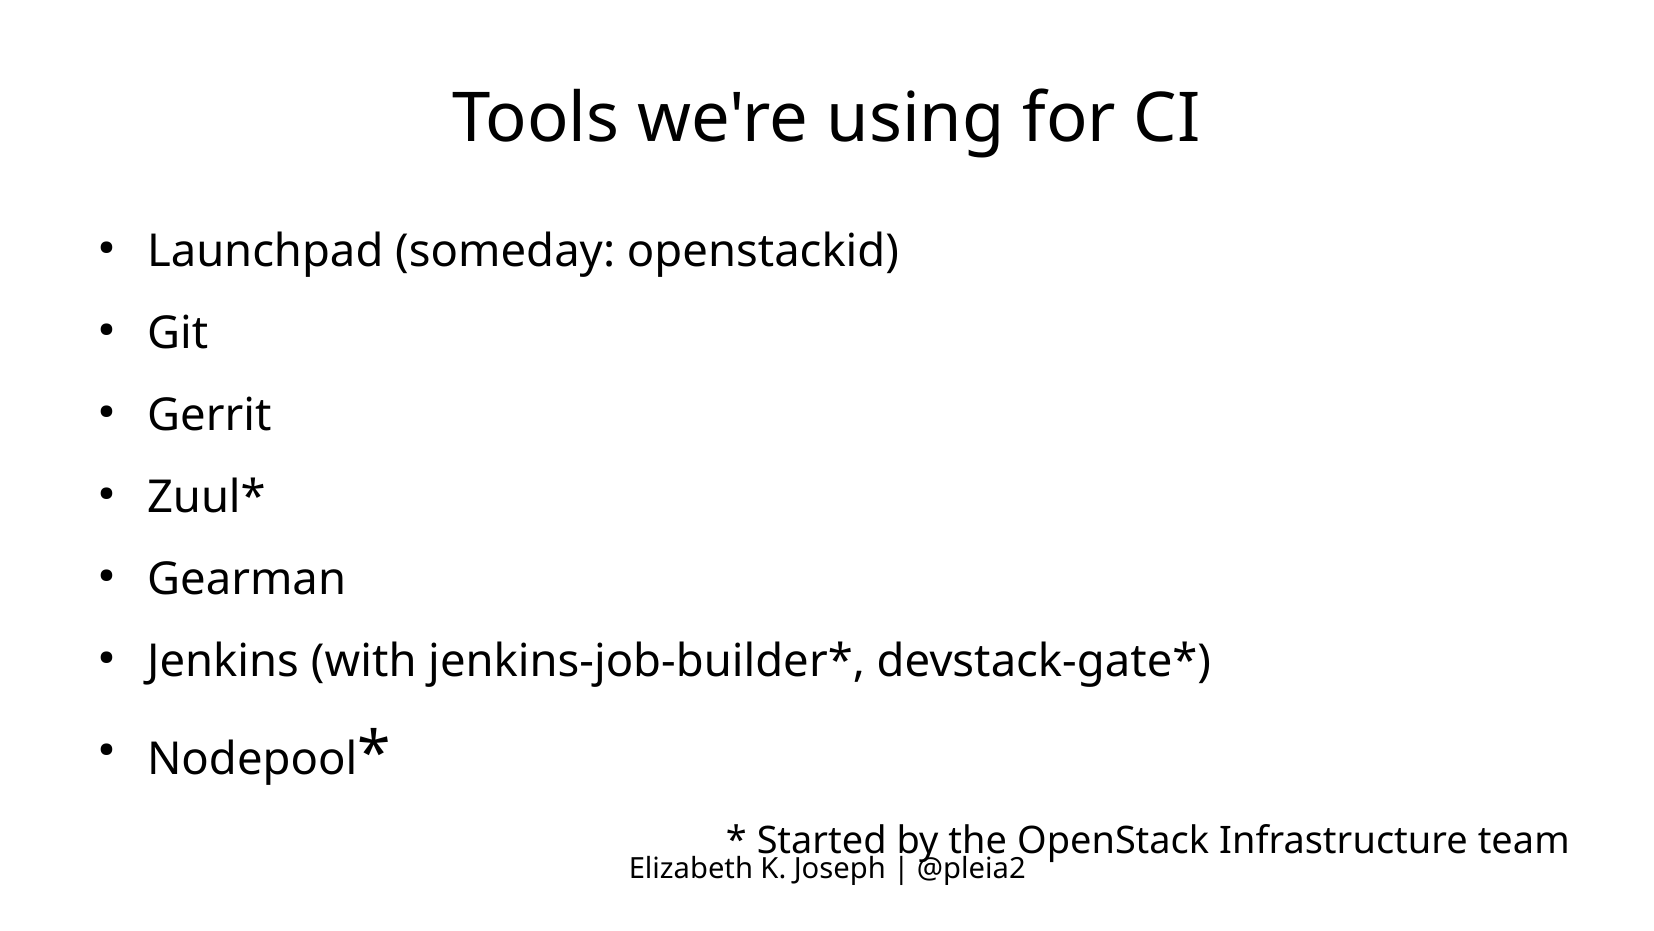

# Tools we're using for CI
Launchpad (someday: openstackid)
Git
Gerrit
Zuul*
Gearman
Jenkins (with jenkins-job-builder*, devstack-gate*)
Nodepool*
* Started by the OpenStack Infrastructure team
Elizabeth K. Joseph | @pleia2